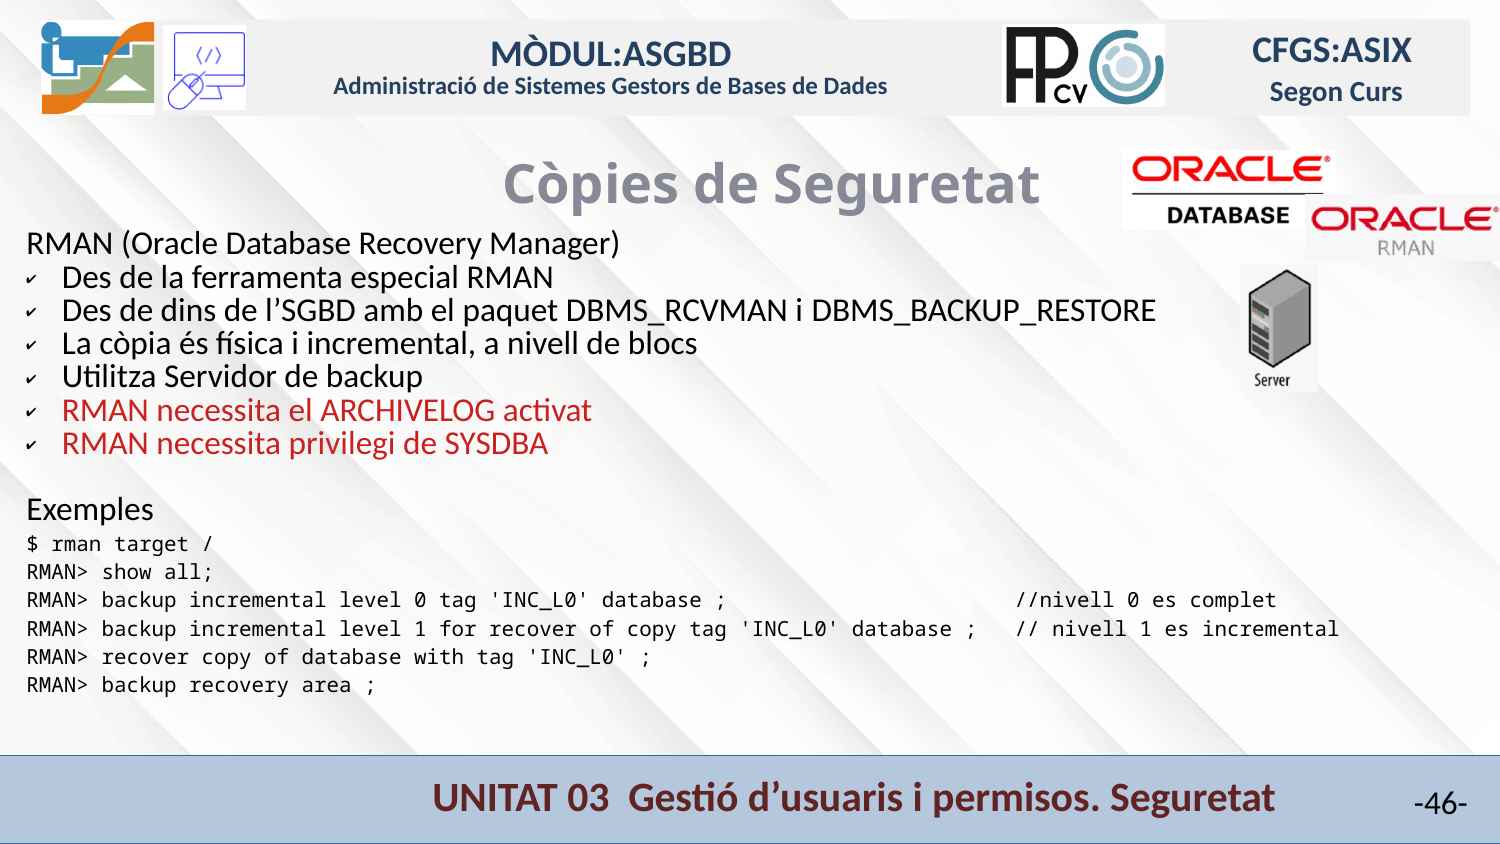

# Còpies de Seguretat
RMAN (Oracle Database Recovery Manager)
Des de la ferramenta especial RMAN
Des de dins de l’SGBD amb el paquet DBMS_RCVMAN i DBMS_BACKUP_RESTORE
La còpia és física i incremental, a nivell de blocs
Utilitza Servidor de backup
RMAN necessita el ARCHIVELOG activat
RMAN necessita privilegi de SYSDBA
Exemples
$ rman target /
RMAN> show all;
RMAN> backup incremental level 0 tag 'INC_L0' database ; //nivell 0 es complet
RMAN> backup incremental level 1 for recover of copy tag 'INC_L0' database ; // nivell 1 es incremental
RMAN> recover copy of database with tag 'INC_L0' ;
RMAN> backup recovery area ;